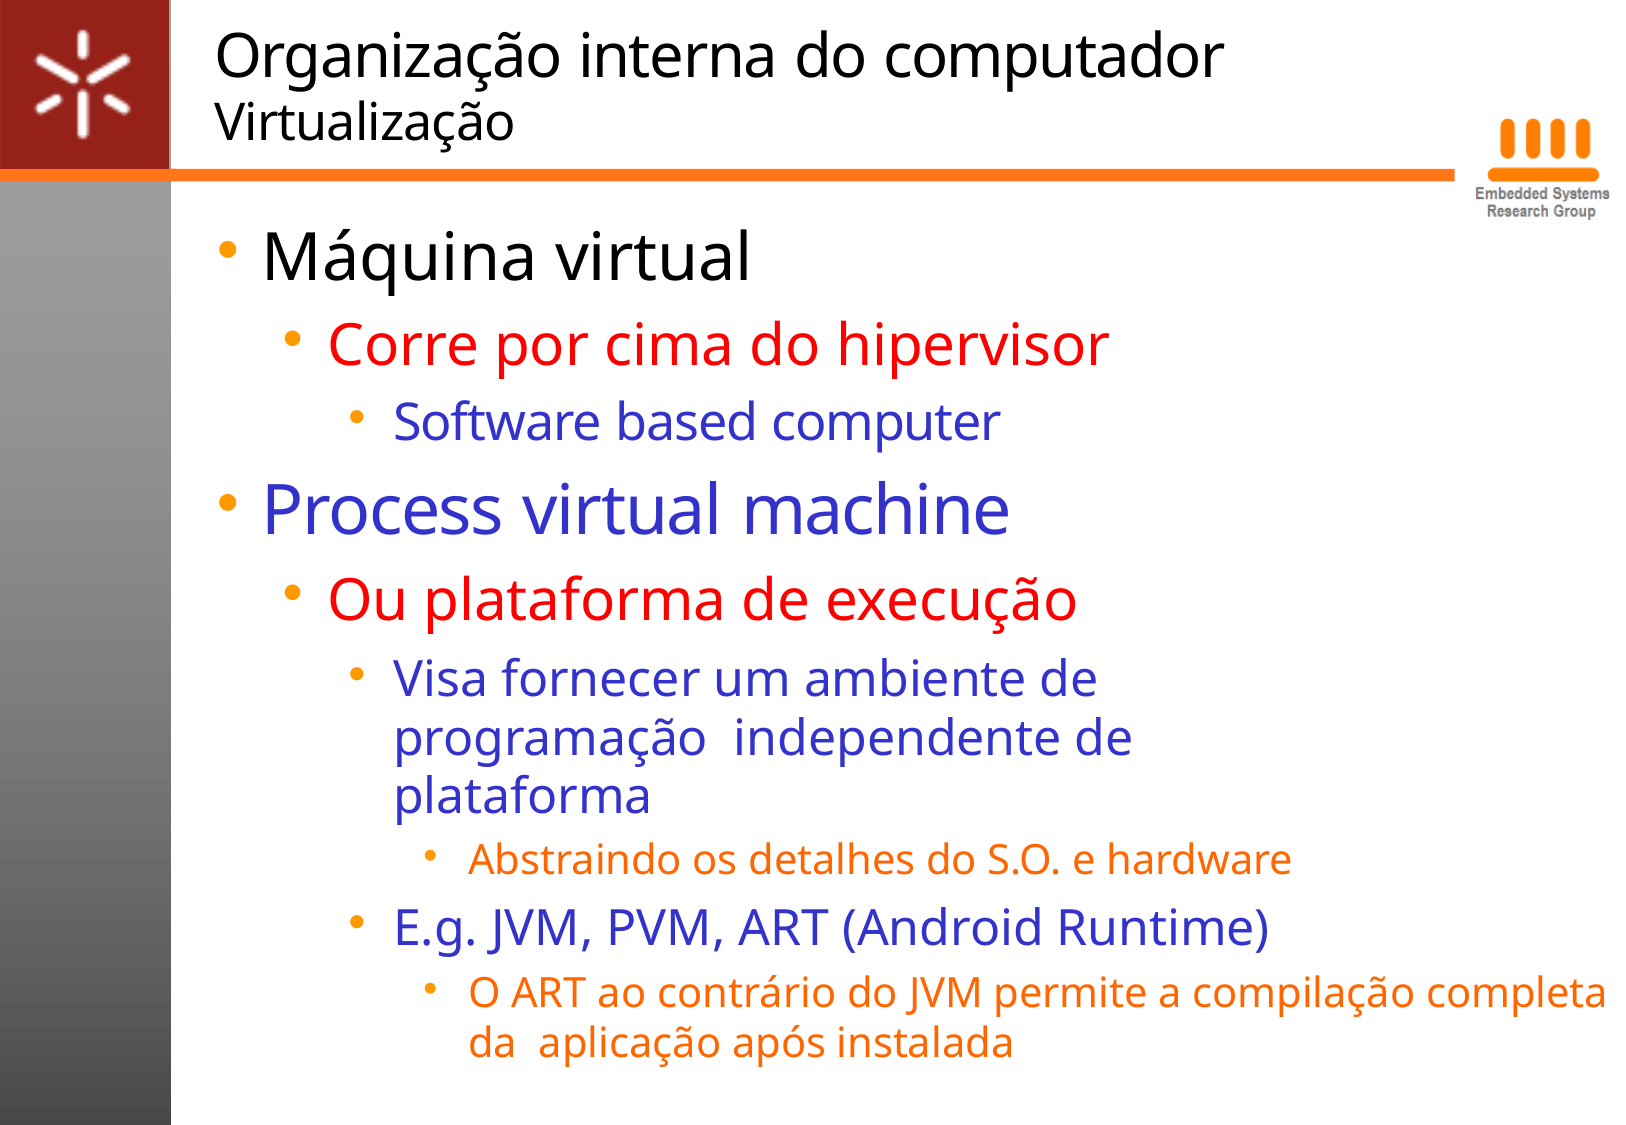

Organização interna do computador
Virtualização
Máquina virtual
Corre por cima do hipervisor
Software based computer
Process virtual machine
Ou plataforma de execução
Visa fornecer um ambiente de programação independente de plataforma
Abstraindo os detalhes do S.O. e hardware
E.g. JVM, PVM, ART (Android Runtime)
O ART ao contrário do JVM permite a compilação completa da aplicação após instalada